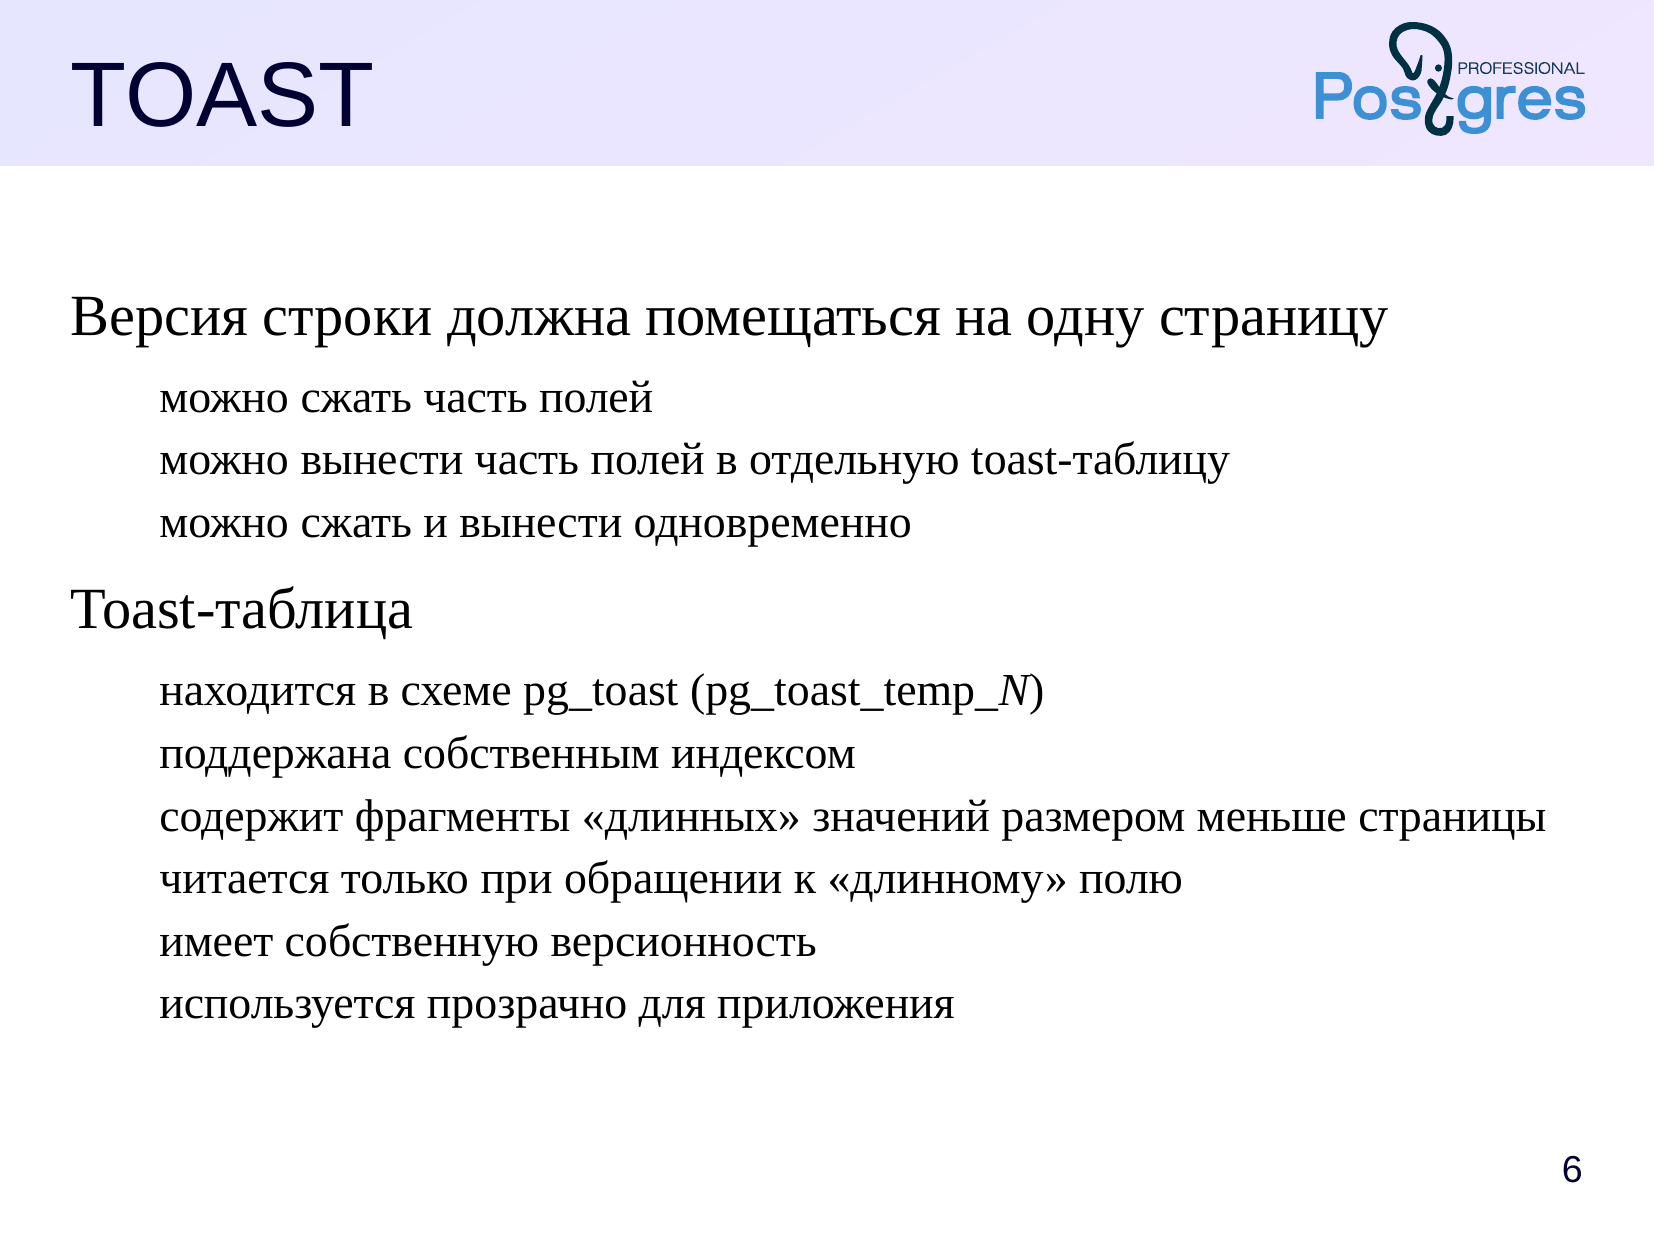

# TOAST
Версия строки должна помещаться на одну страницу
можно сжать часть полей
можно вынести часть полей в отдельную toast-таблицу
можно сжать и вынести одновременно
Toast-таблица
находится в схеме pg_toast (pg_toast_temp_N)
поддержана собственным индексом
содержит фрагменты «длинных» значений размером меньше страницы
читается только при обращении к «длинному» полю
имеет собственную версионность
используется прозрачно для приложения